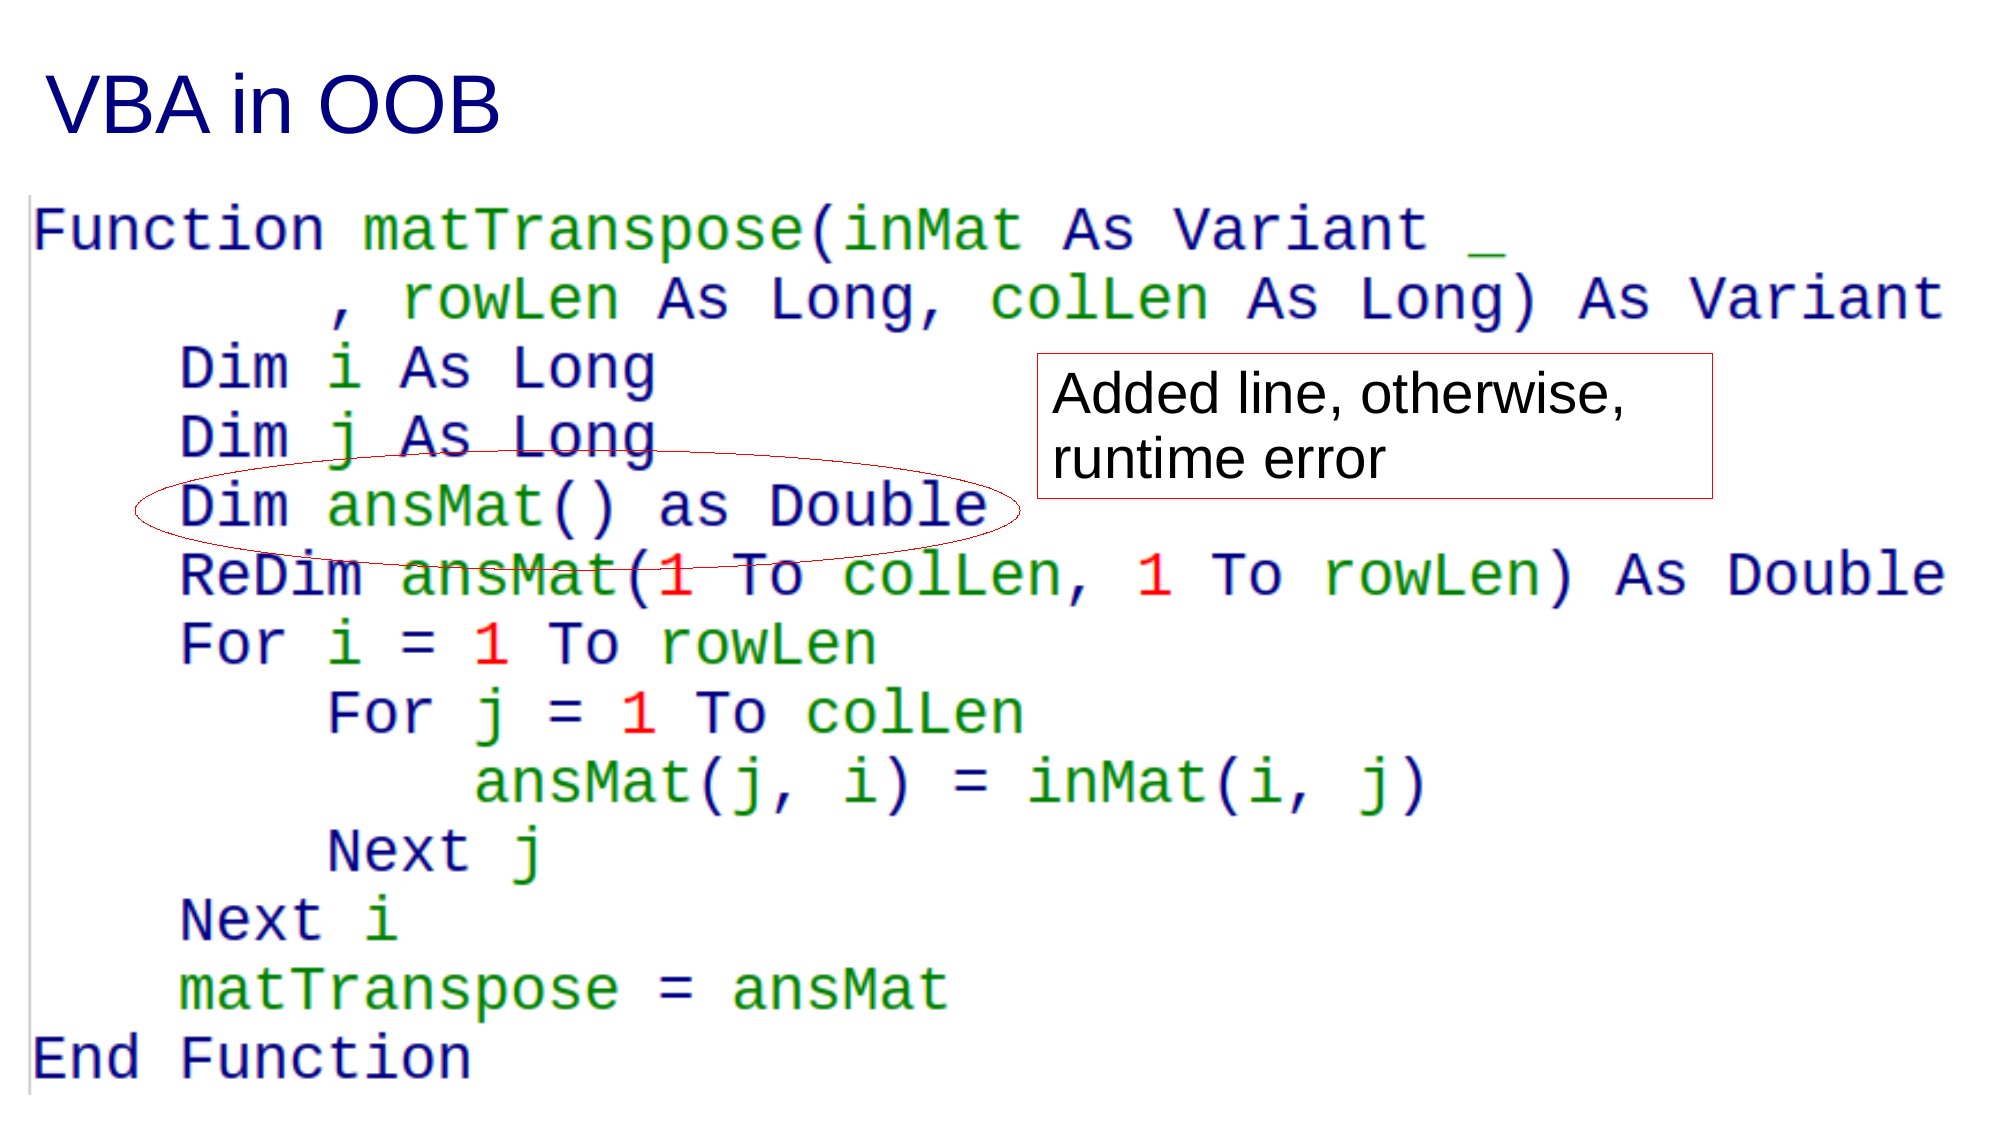

# VBA in OOB
Added line, otherwise, runtime error